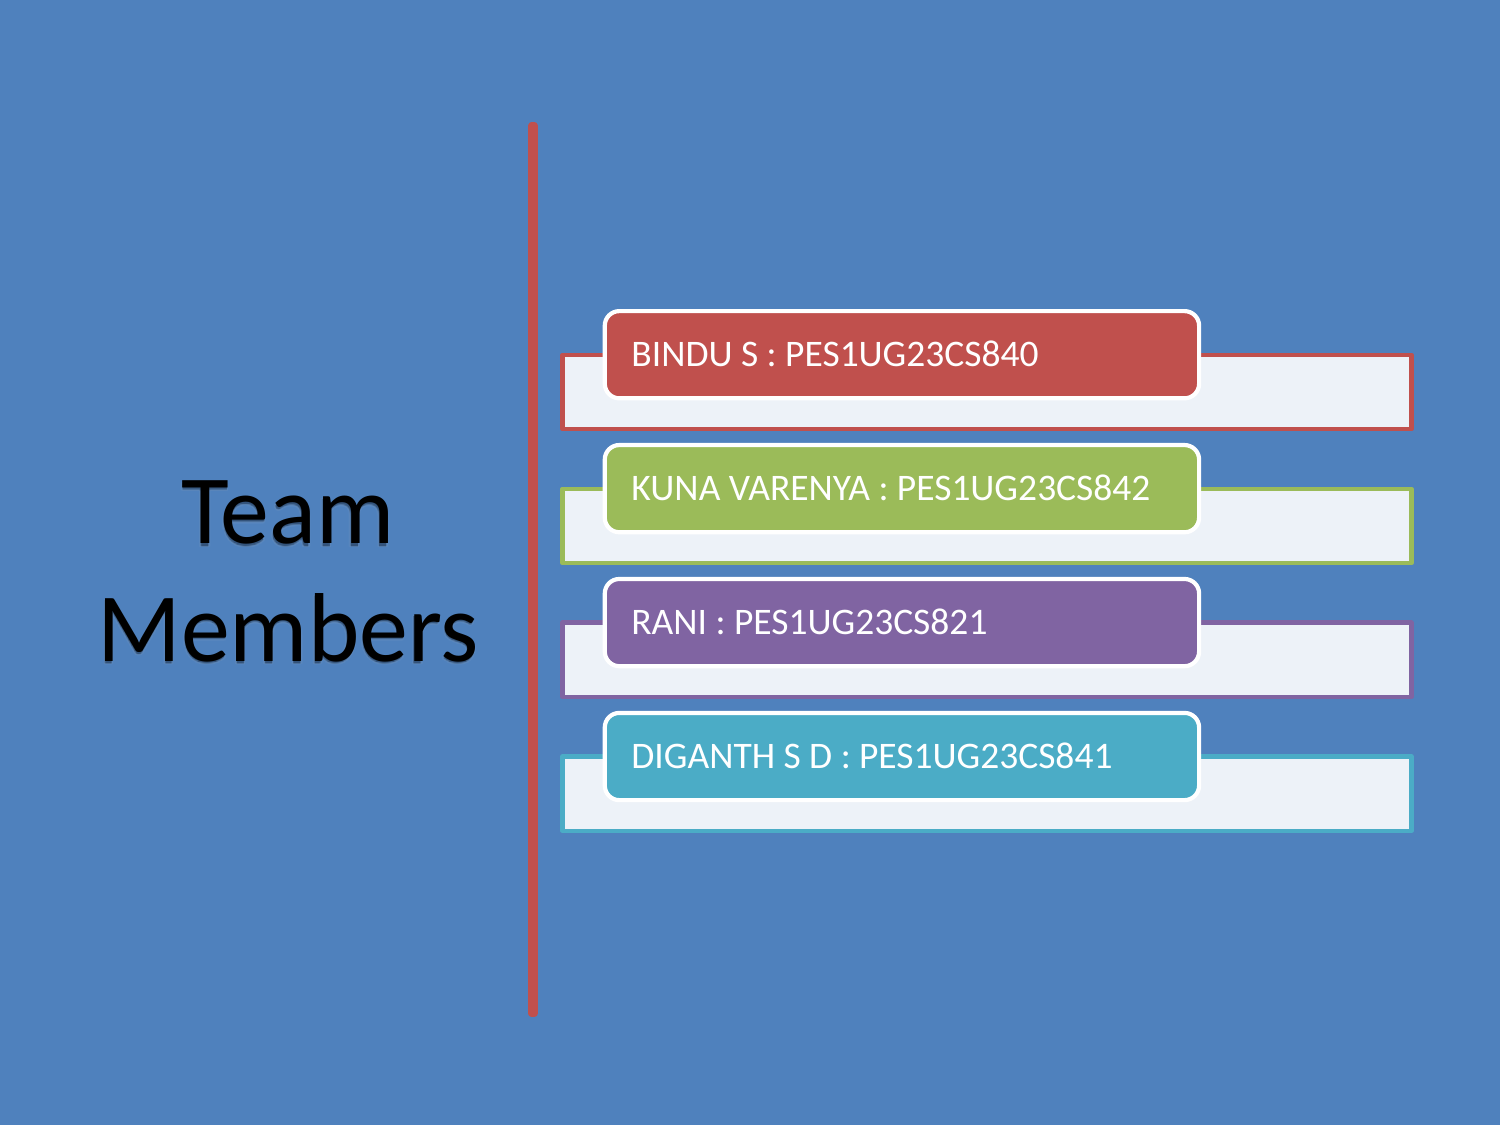

# Team Members
BINDU S : PES1UG23CS840
KUNA VARENYA : PES1UG23CS842
RANI : PES1UG23CS821
DIGANTH S D : PES1UG23CS841